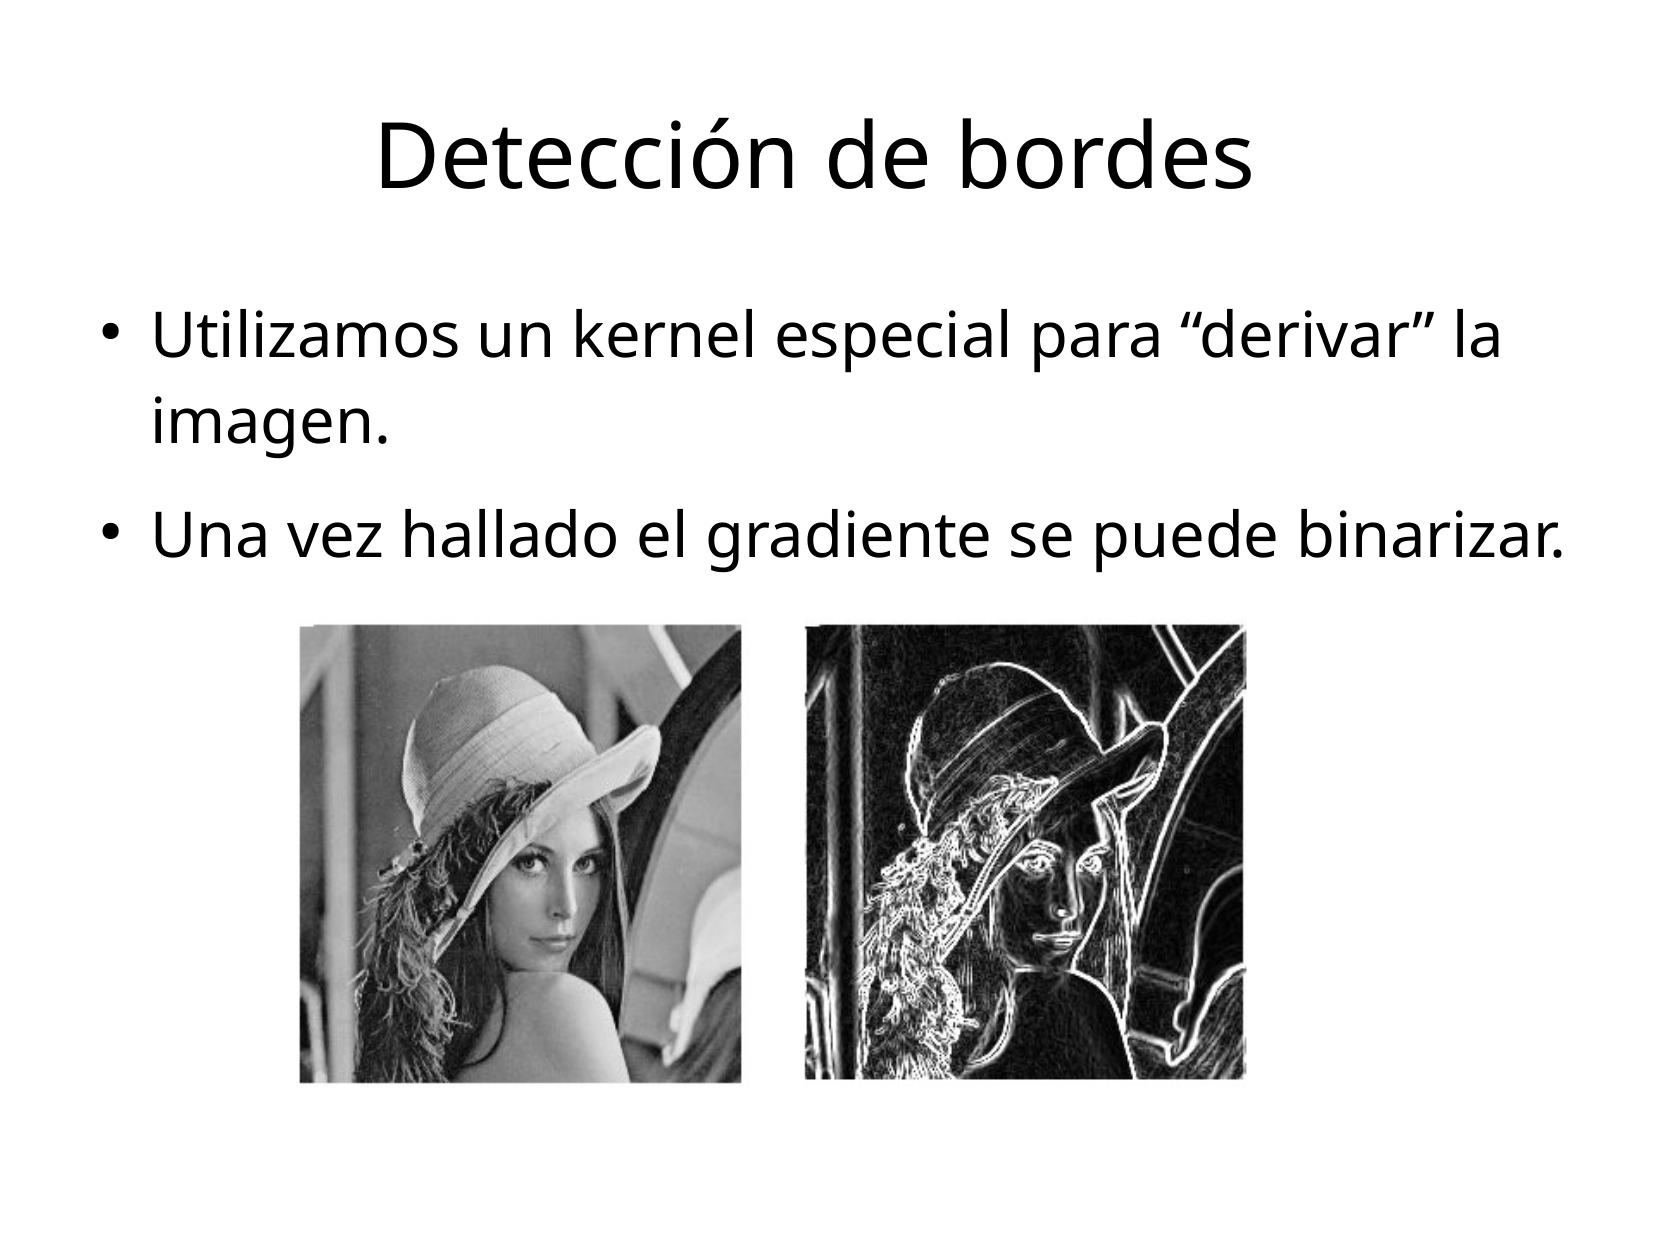

# Detección de bordes
Utilizamos un kernel especial para “derivar” la imagen.
Una vez hallado el gradiente se puede binarizar.